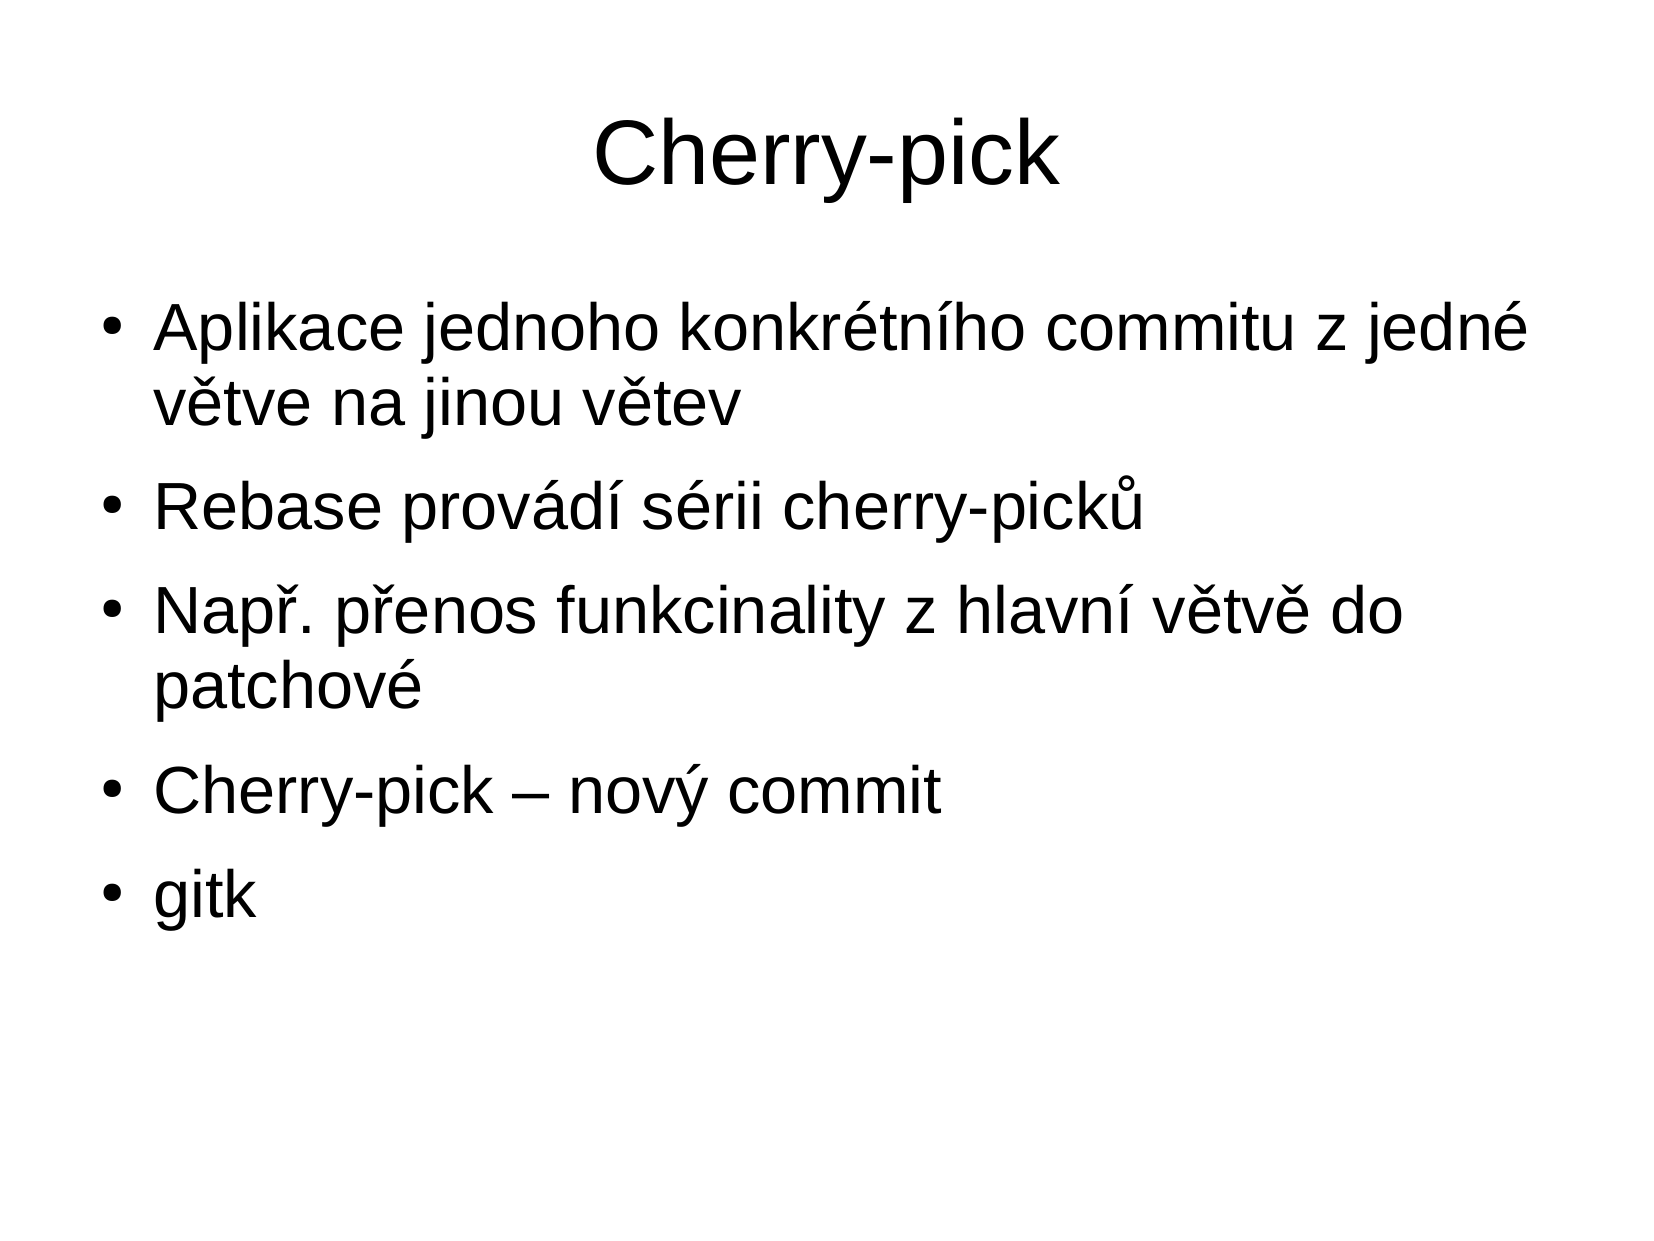

# Cherry-pick
Aplikace jednoho konkrétního commitu z jedné větve na jinou větev
Rebase provádí sérii cherry-picků
Např. přenos funkcinality z hlavní větvě do patchové
Cherry-pick – nový commit
gitk